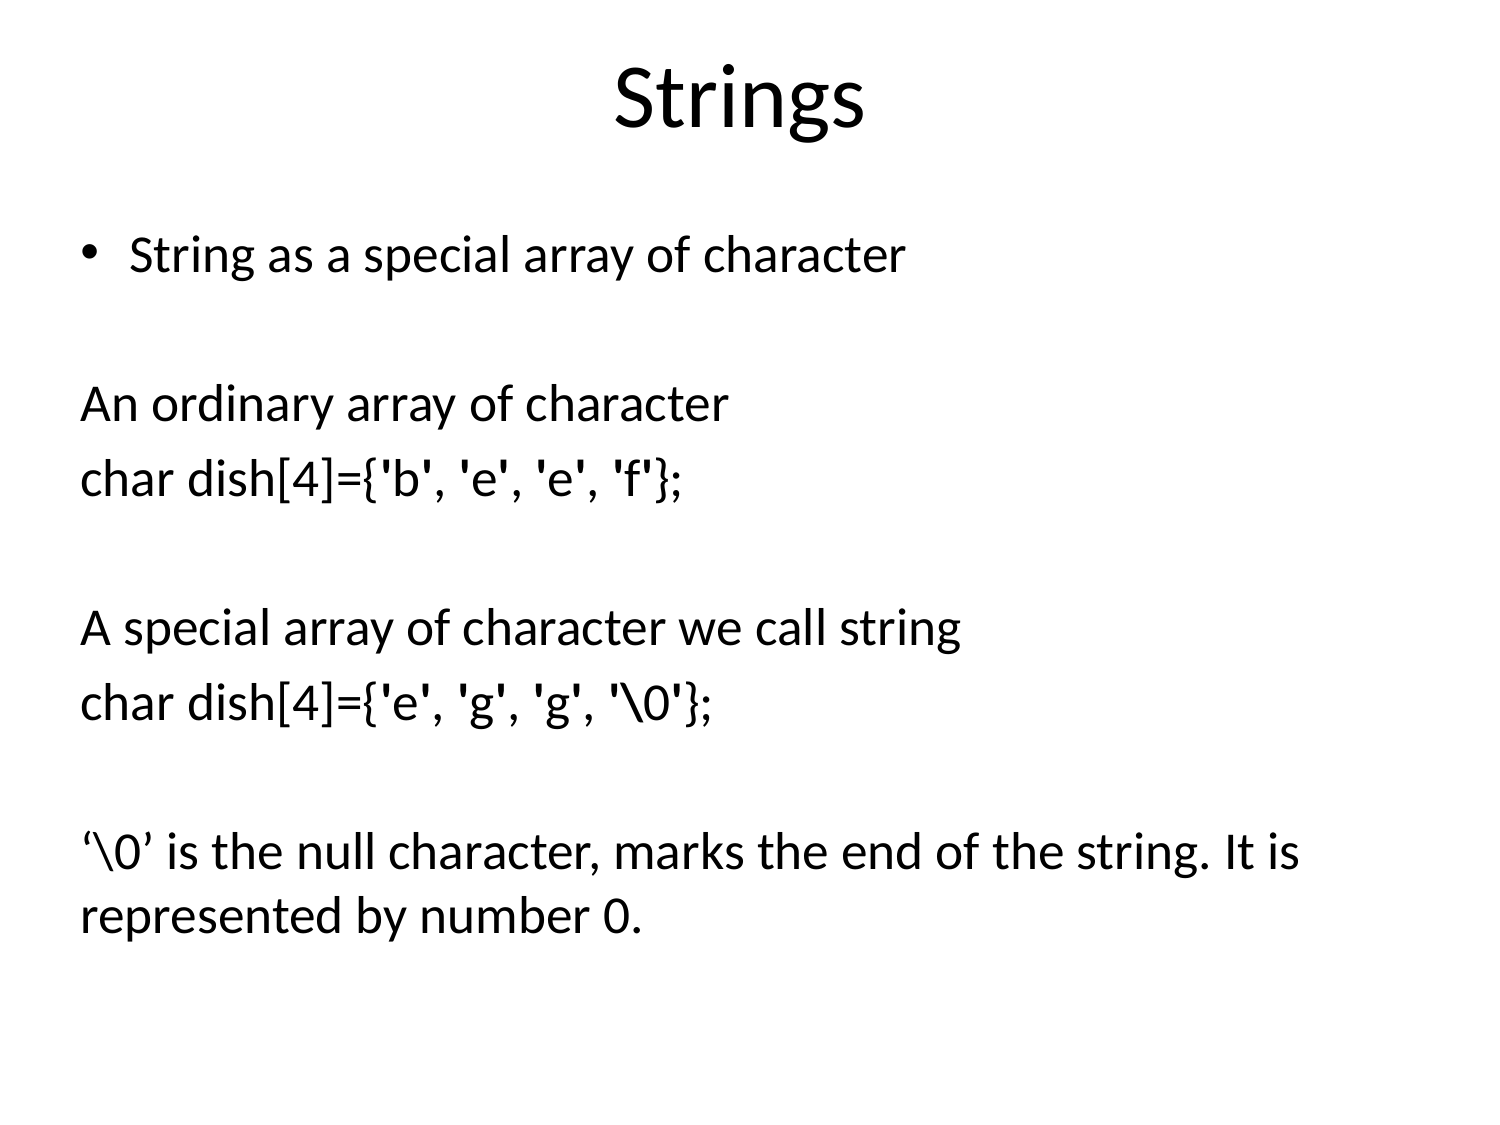

# Strings
String as a special array of character
An ordinary array of character
char dish[4]={'b', 'e', 'e', 'f'};
A special array of character we call string
char dish[4]={'e', 'g', 'g', '\0'};
‘\0’ is the null character, marks the end of the string. It is represented by number 0.